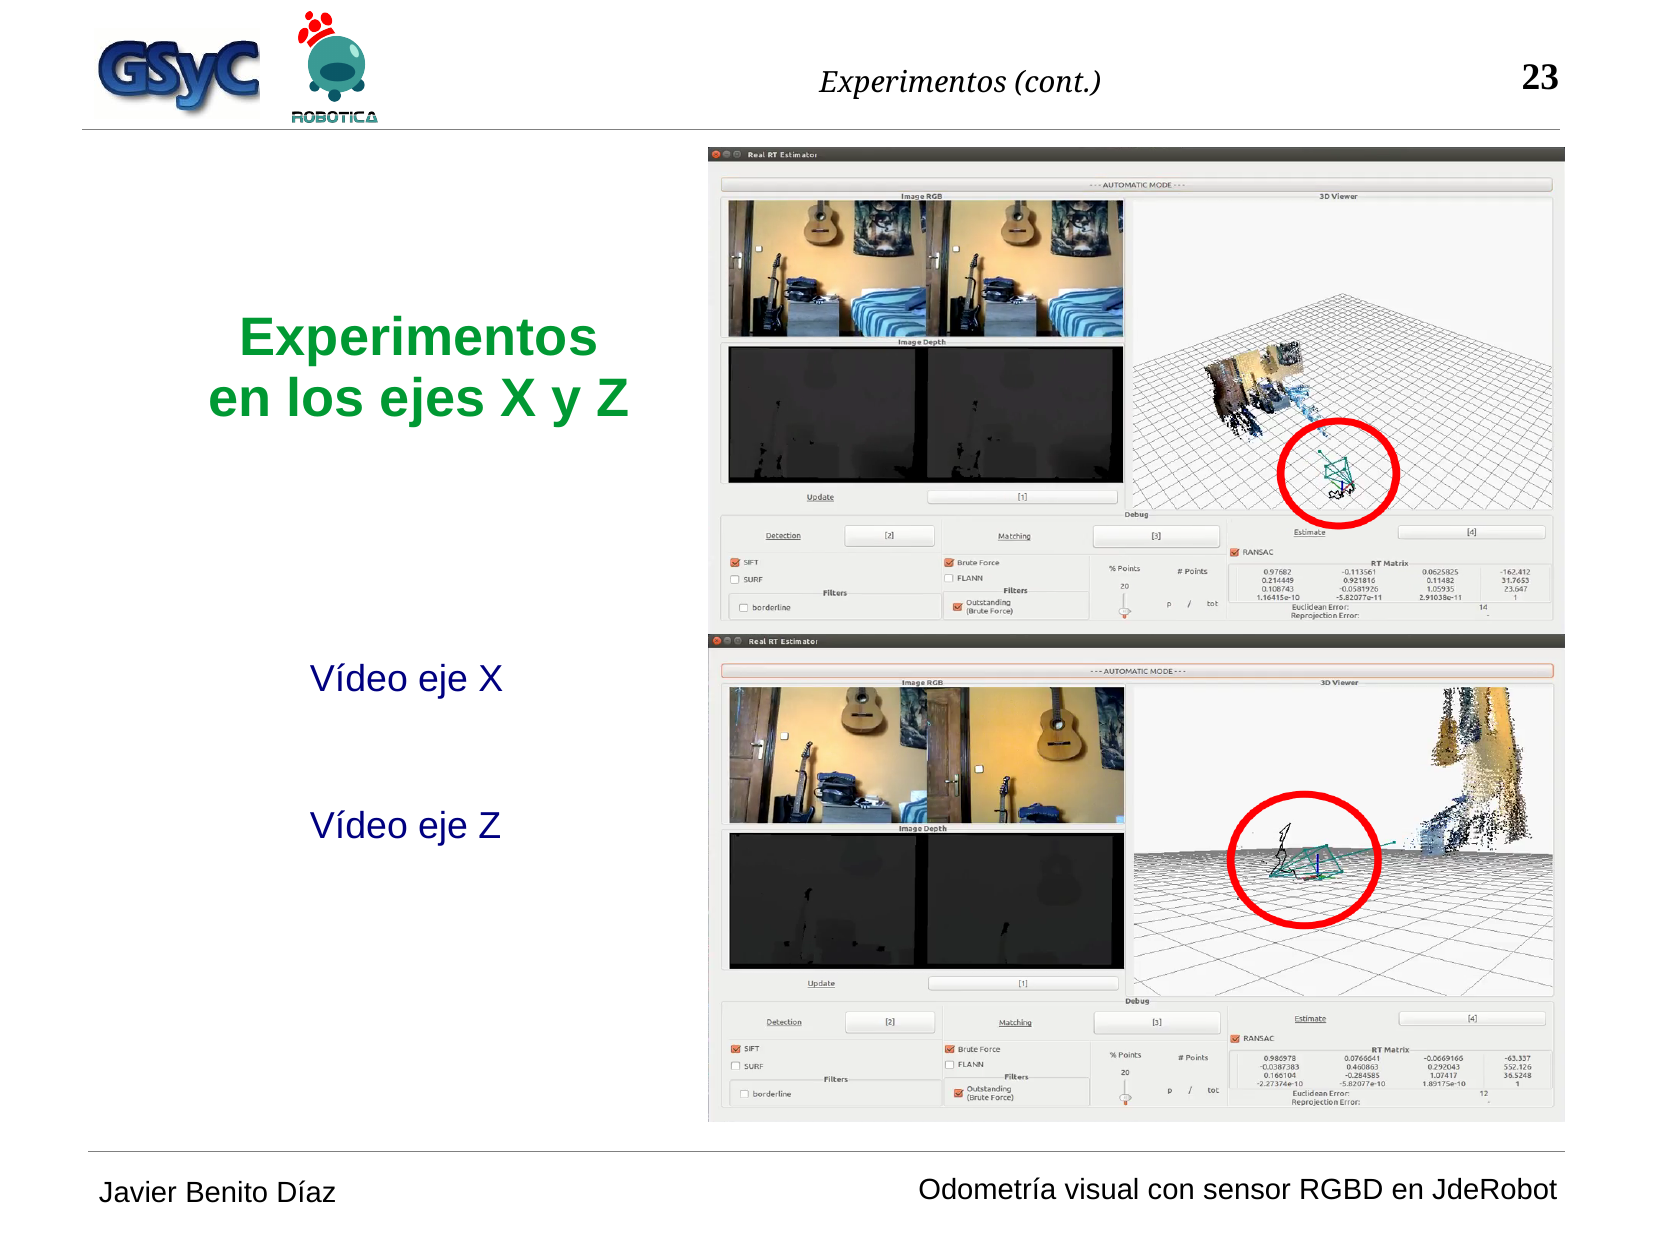

23
Experimentos (cont.)
# Experimentos en los ejes X y Z
Vídeo eje X
Vídeo eje Z